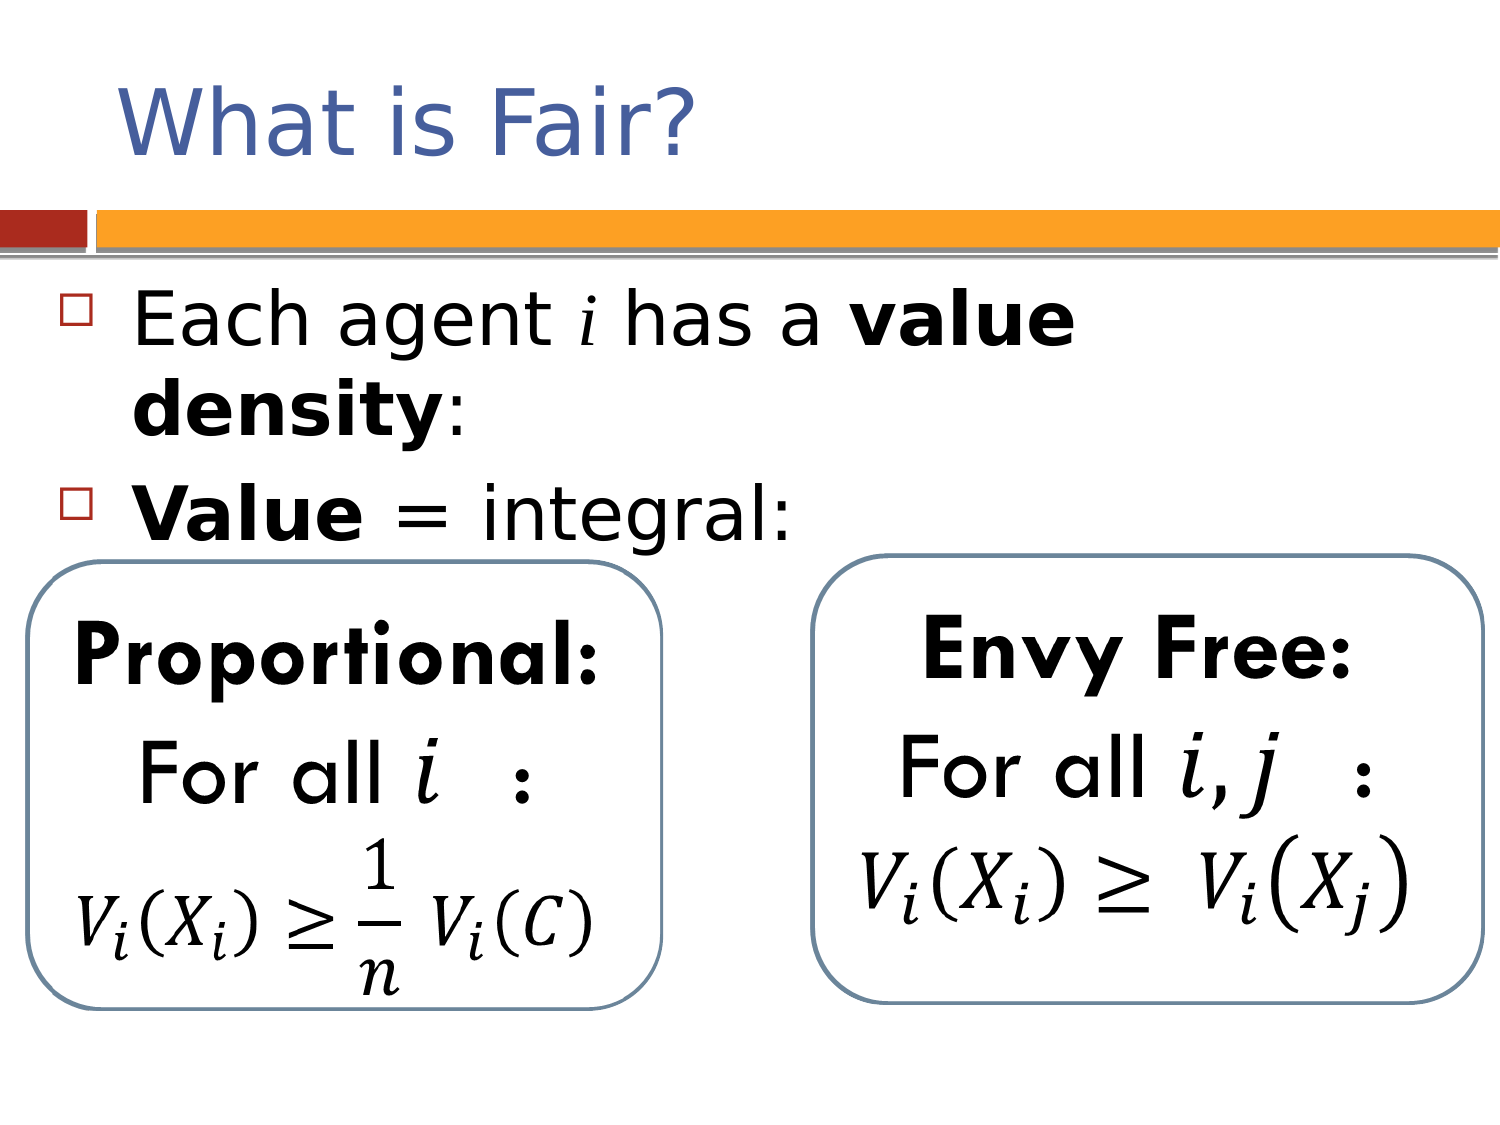

# What is Fair?
Each agent i has a value density:
Value = integral: